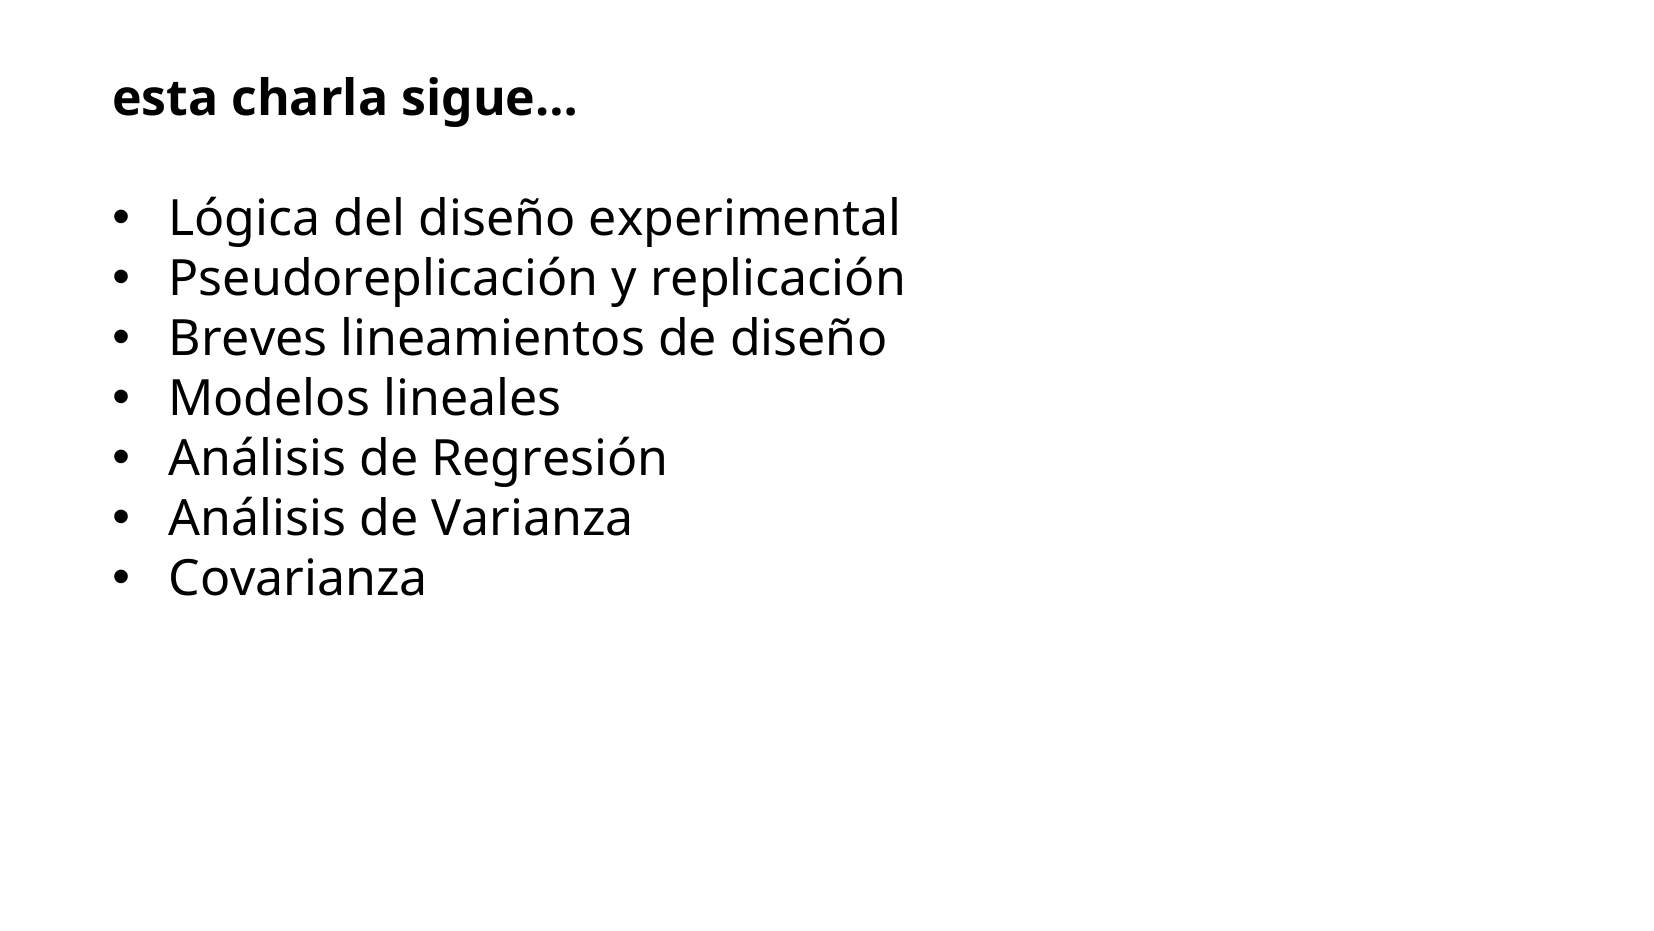

esta charla sigue…
Lógica del diseño experimental
Pseudoreplicación y replicación
Breves lineamientos de diseño
Modelos lineales
Análisis de Regresión
Análisis de Varianza
Covarianza